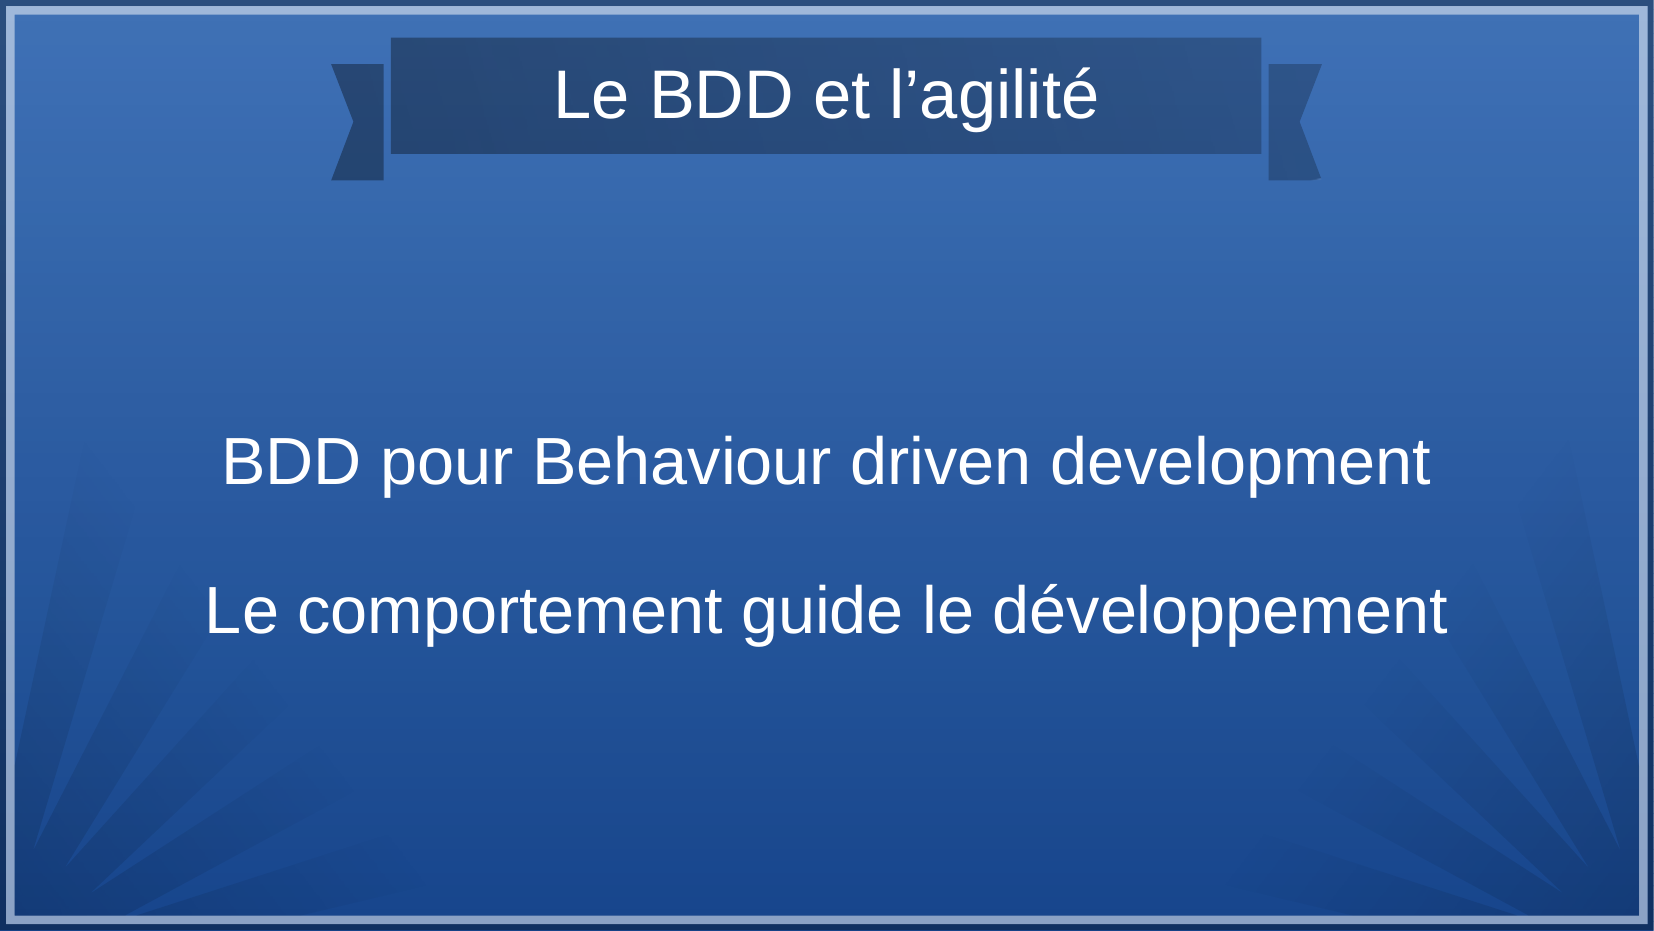

# Le BDD et l’agilité
BDD pour Behaviour driven development
Le comportement guide le développement